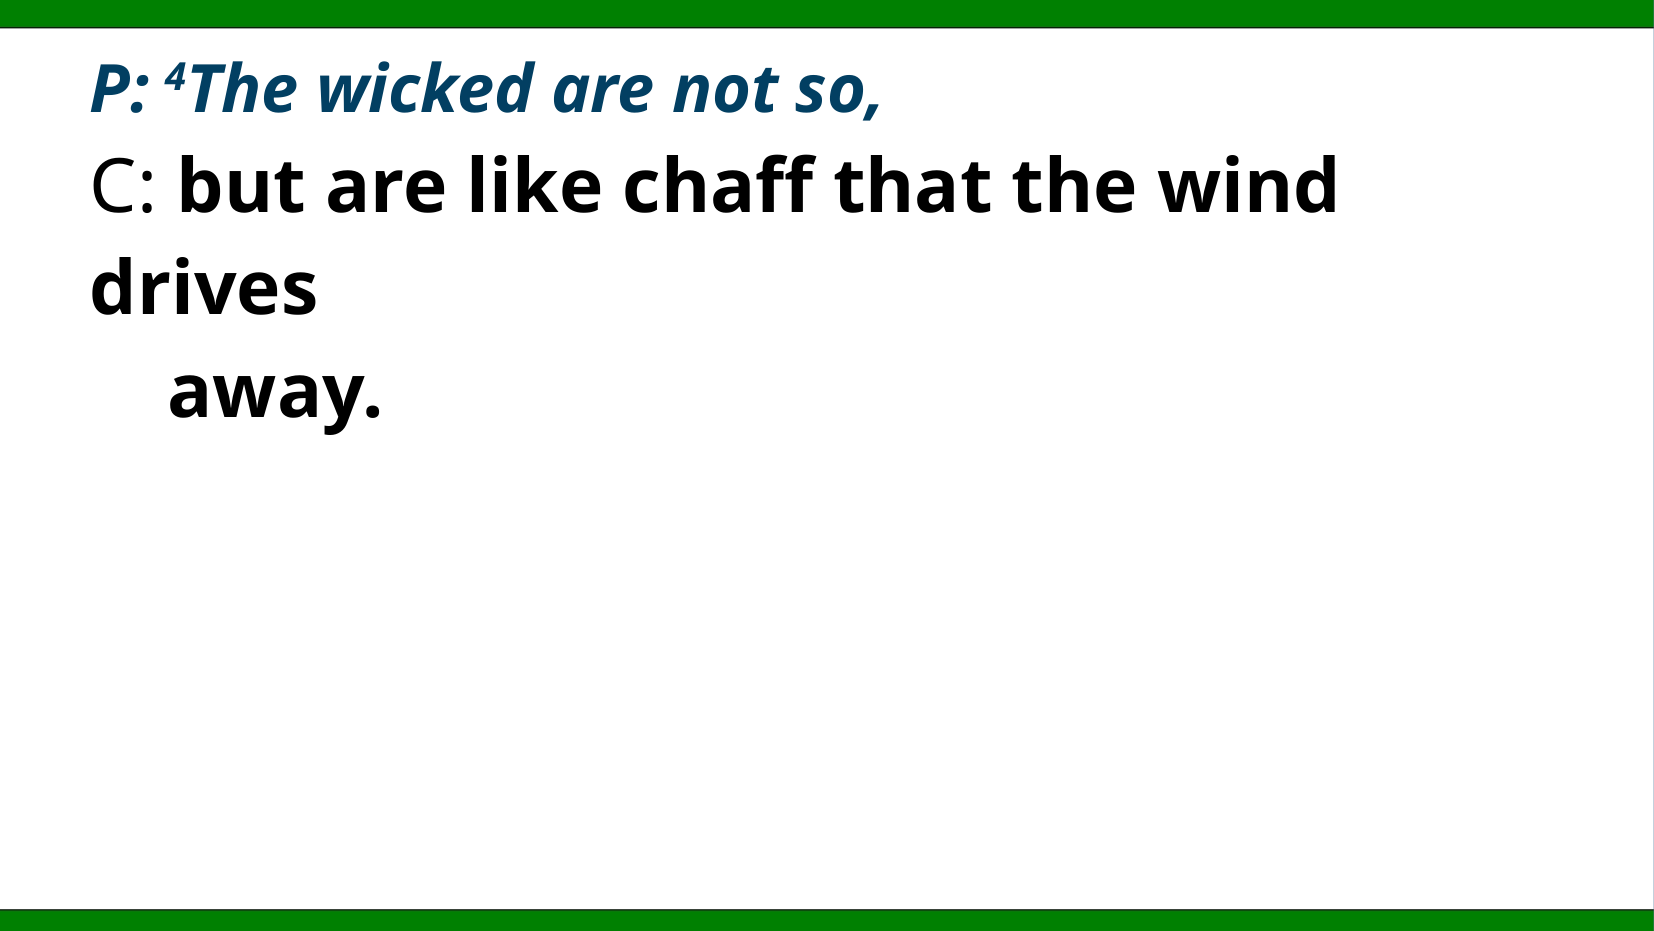

P:	4The wicked are not so,
C: but are like chaff that the wind drives
 away.